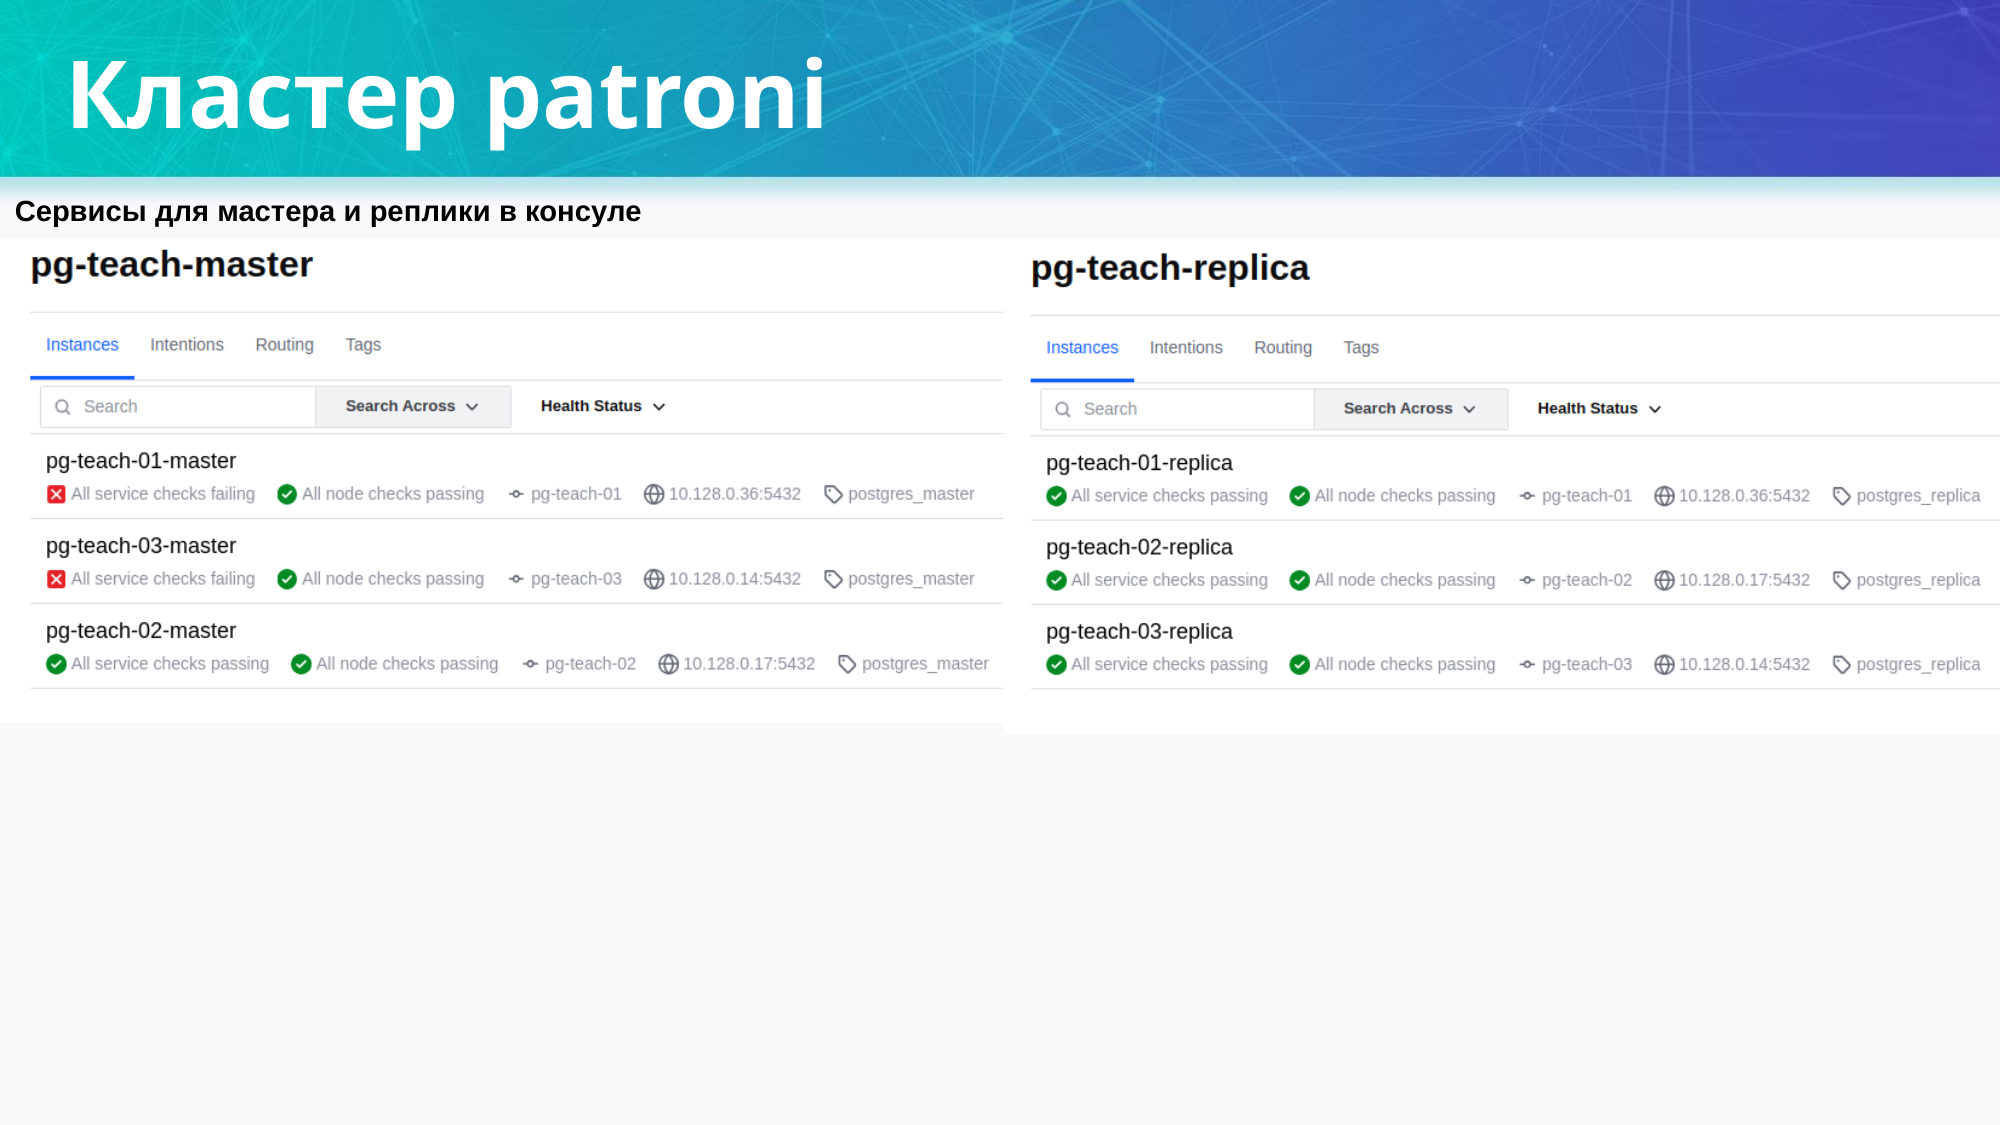

Кластер patroni
Сервисы для мастера и реплики в консуле